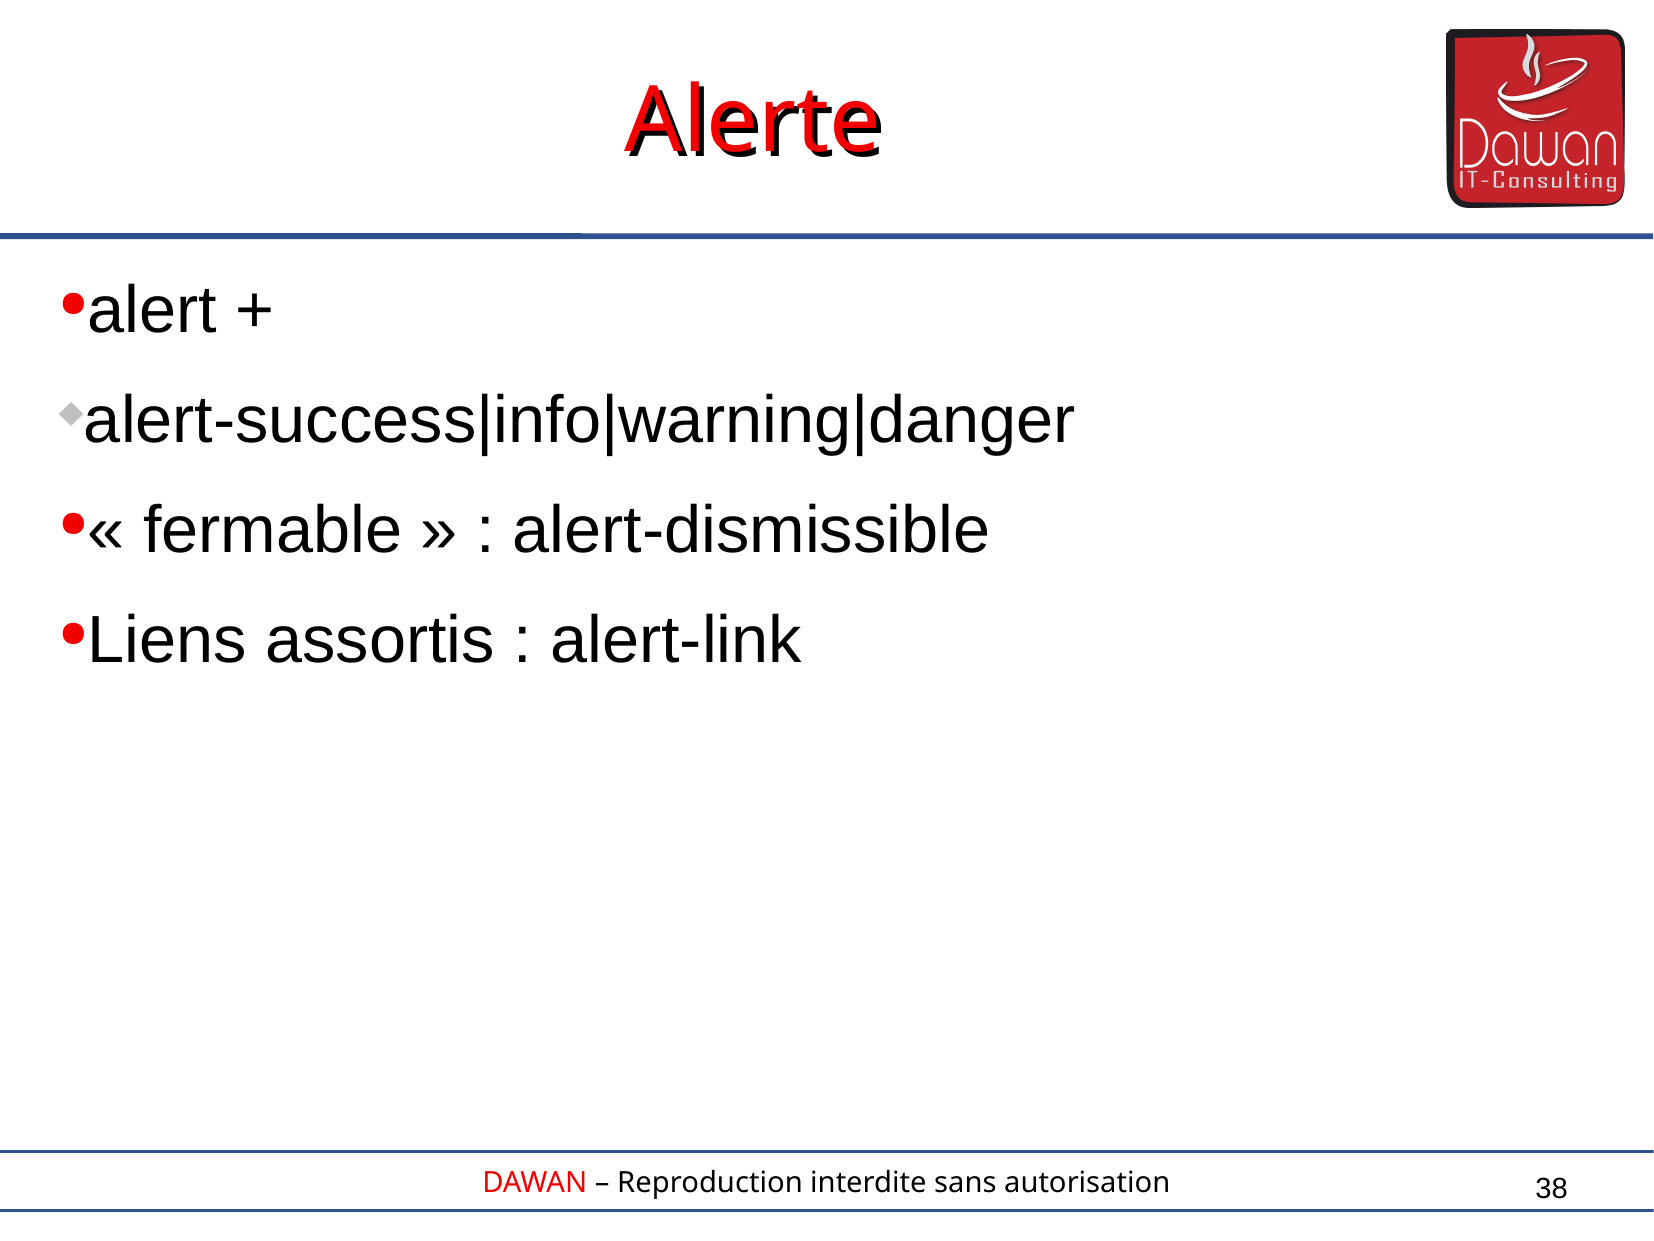

# Alerte
alert +
alert-success|info|warning|danger
« fermable » : alert-dismissible
Liens assortis : alert-link